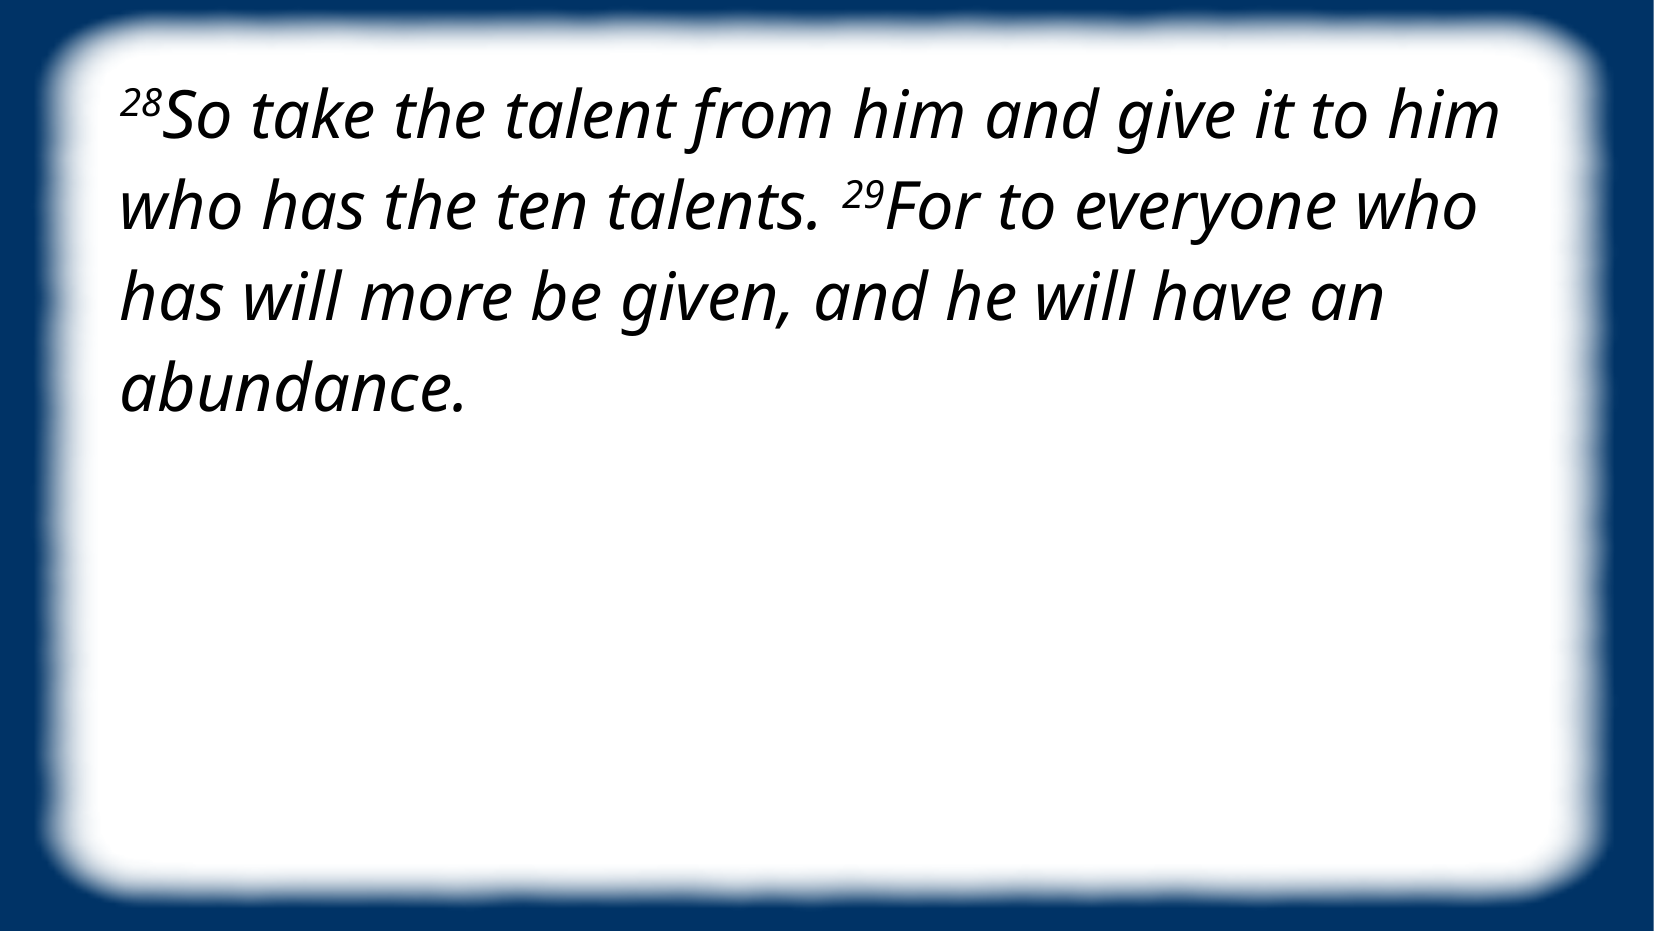

28So take the talent from him and give it to him who has the ten talents. 29For to everyone who has will more be given, and he will have an abundance.